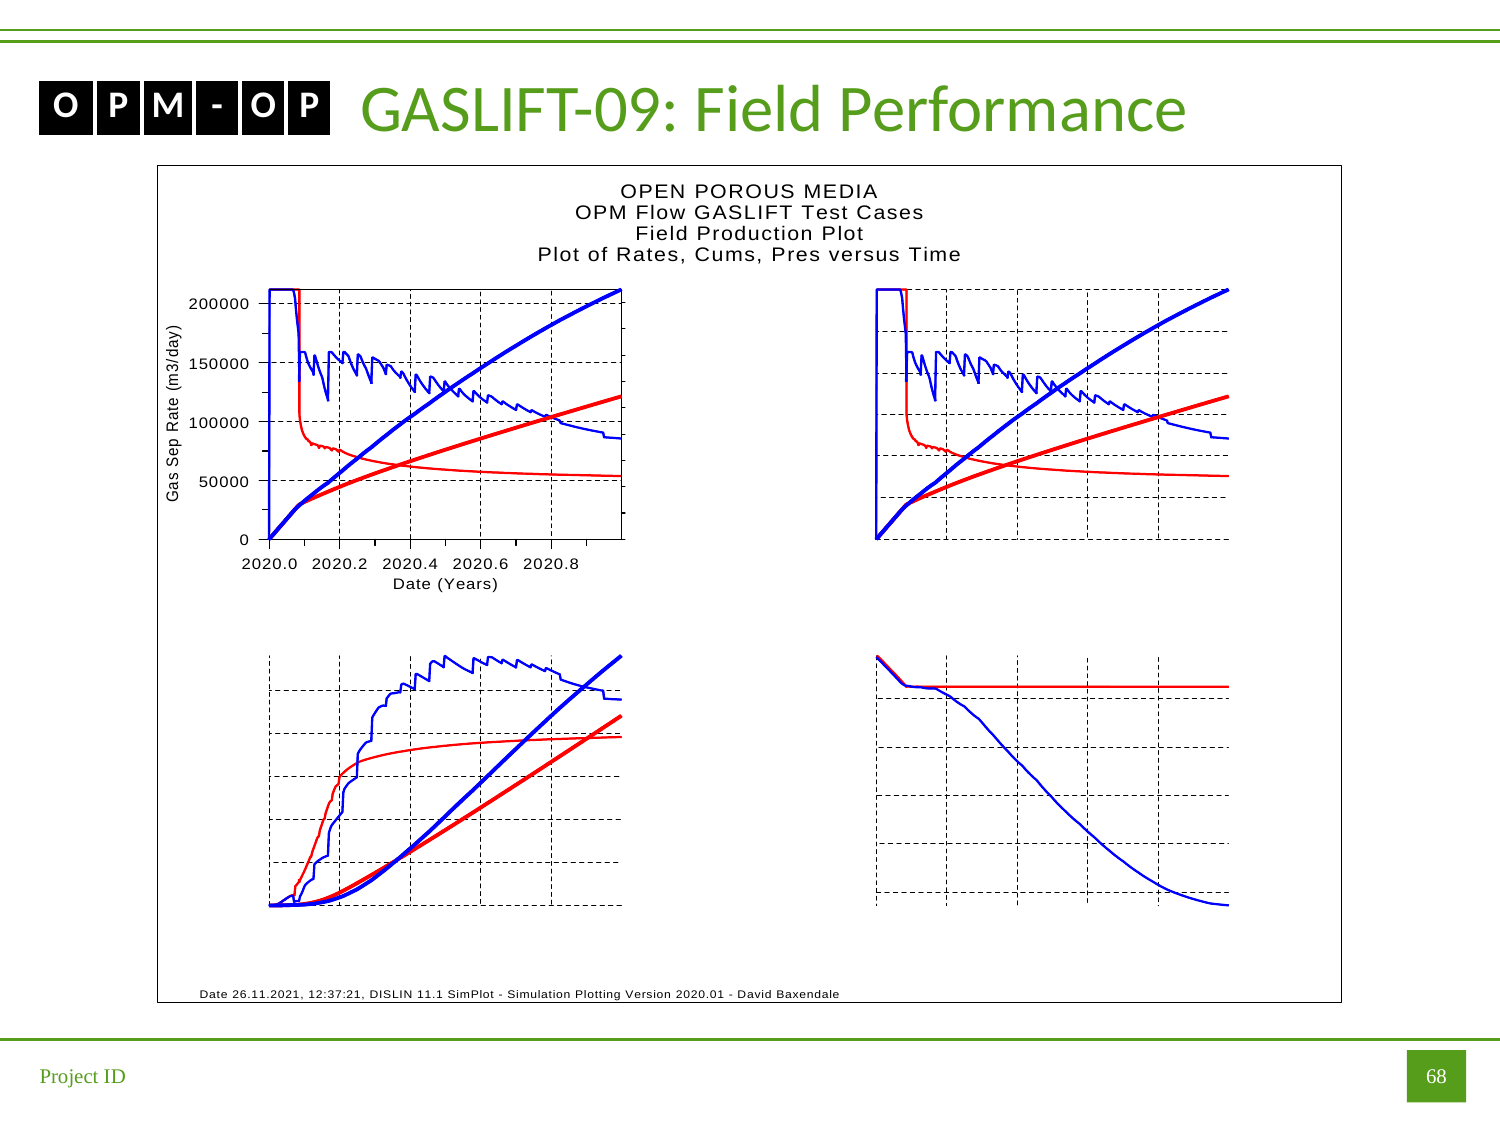

# GASLIFT-09: Field Performance
Project ID
68